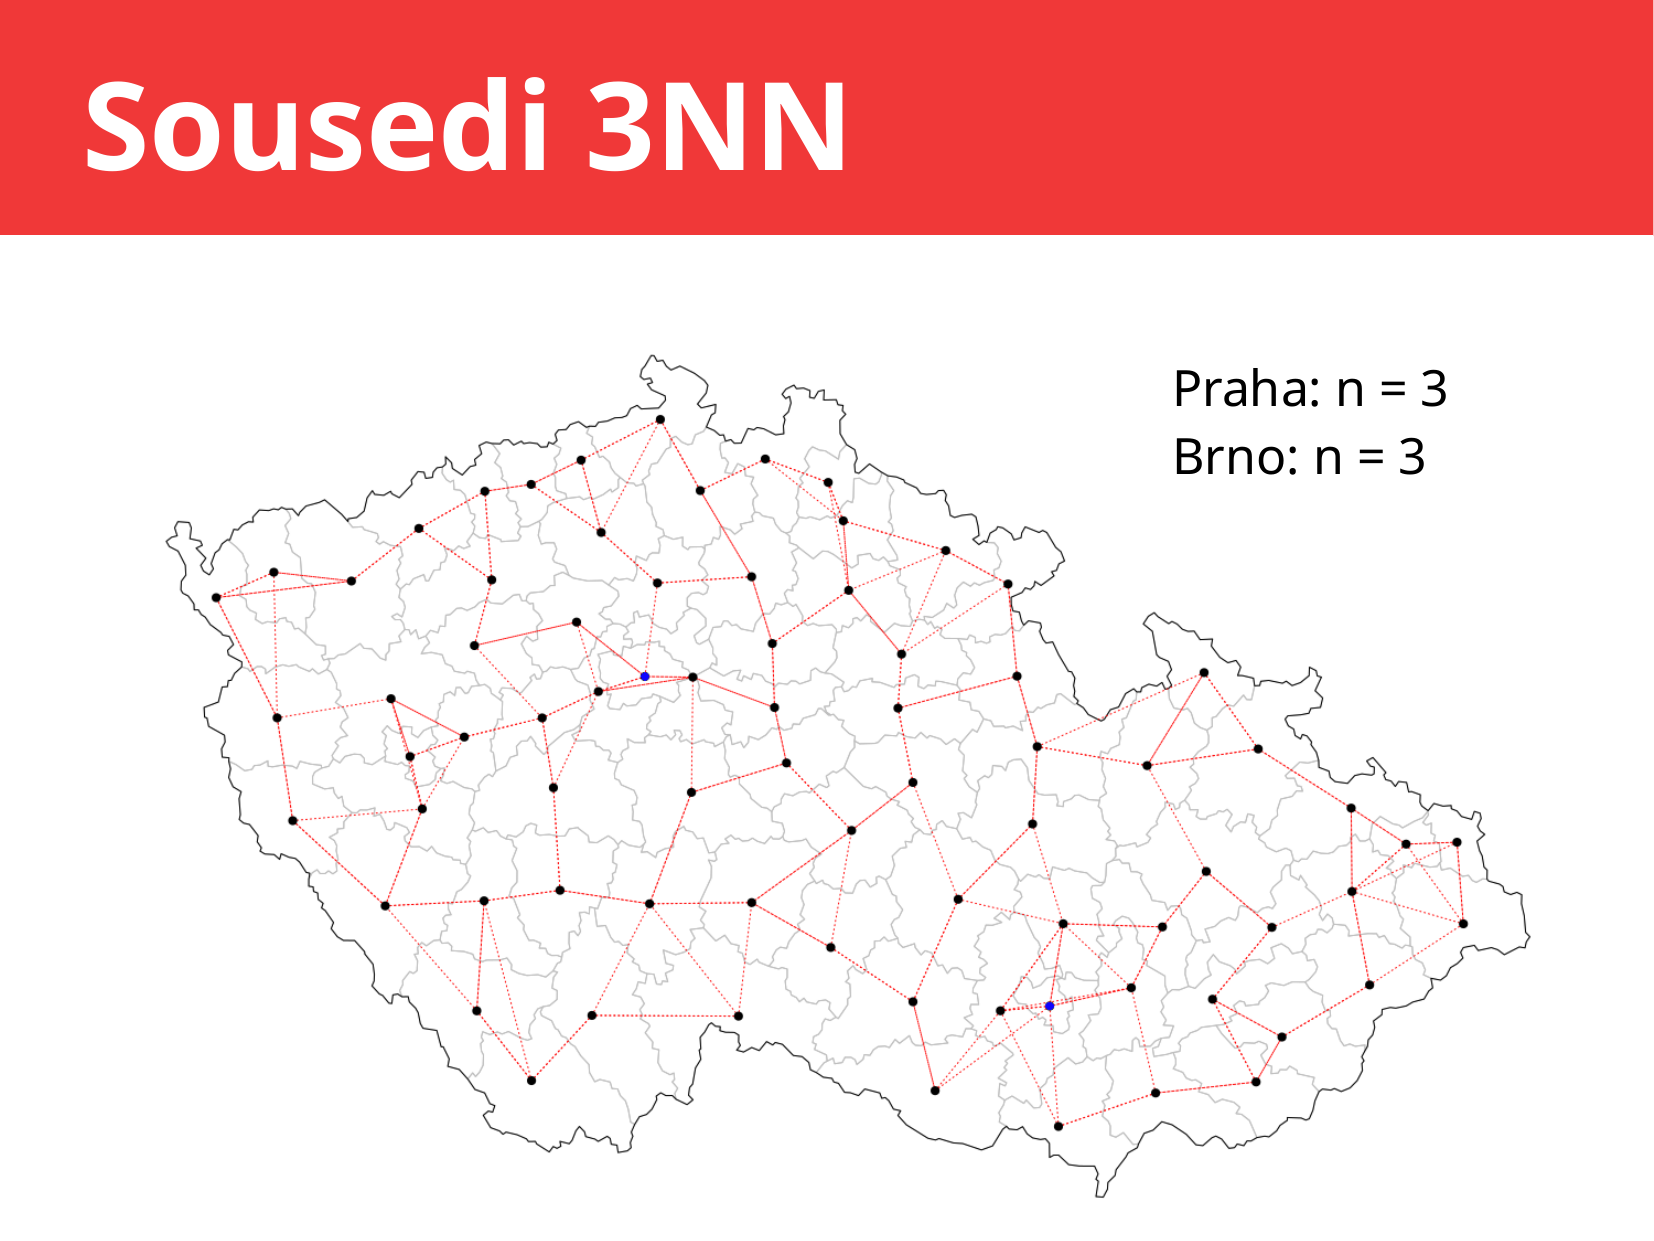

# Sousedi 3NN
Praha: n = 3
Brno: n = 3